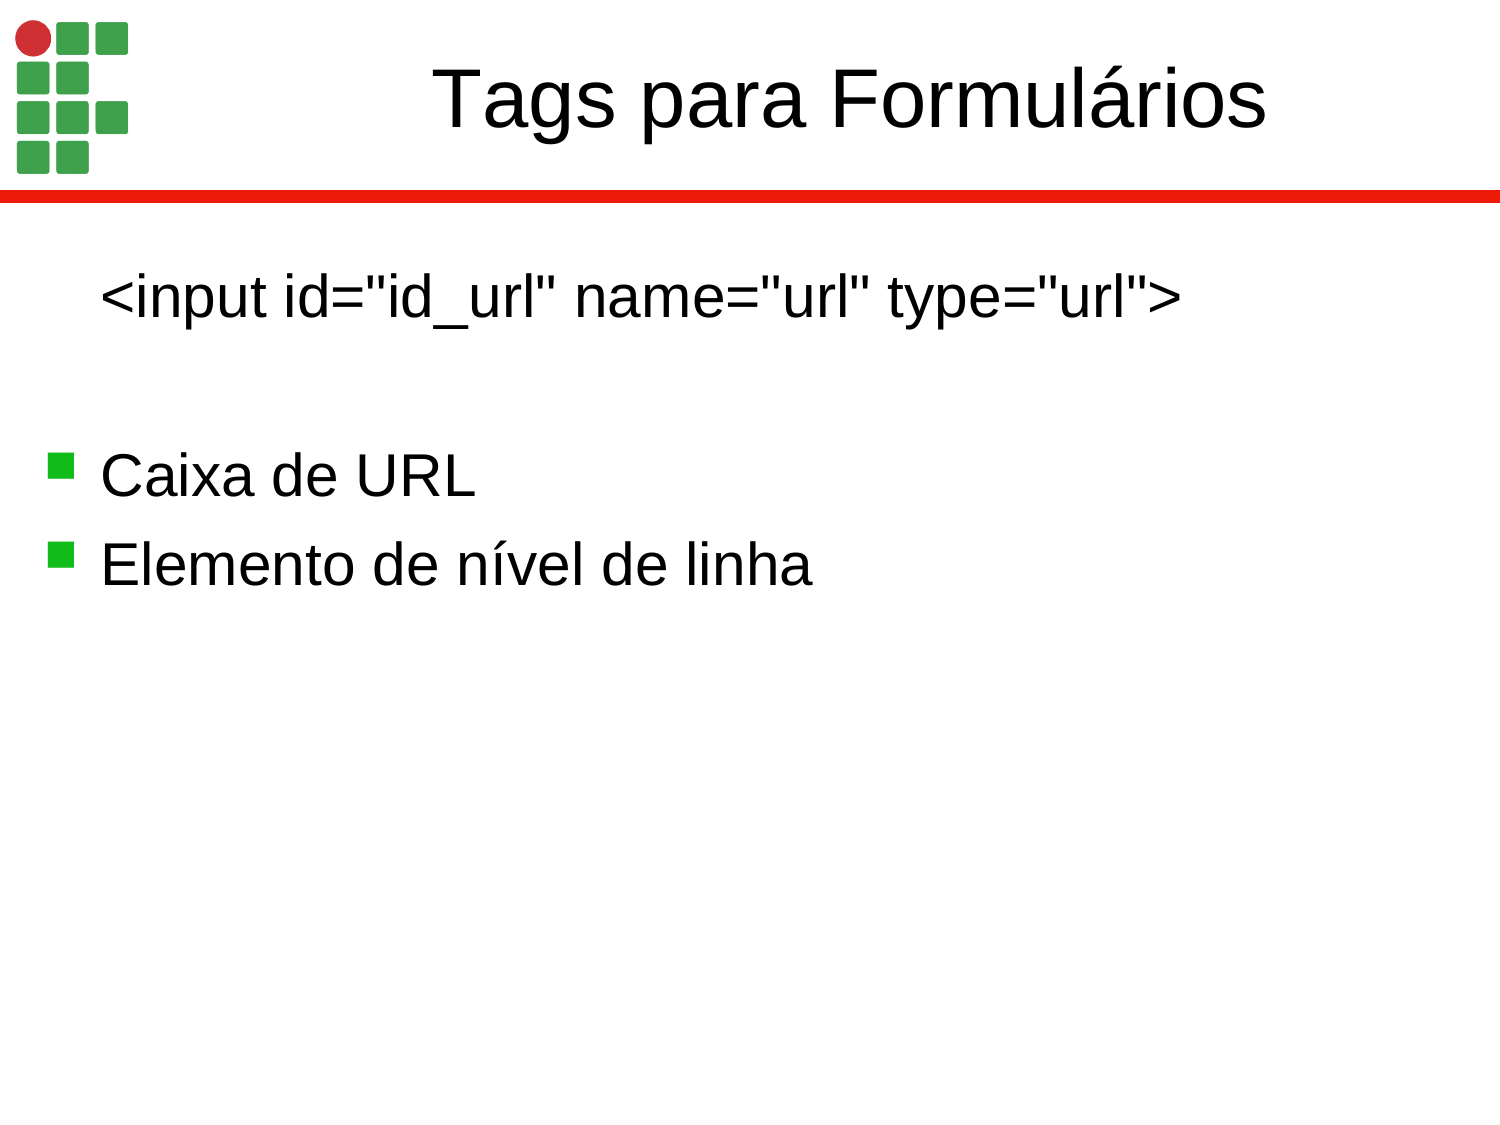

# Tags para Formulários
<input id="id_url" name="url" type="url">
Caixa de URL
Elemento de nível de linha